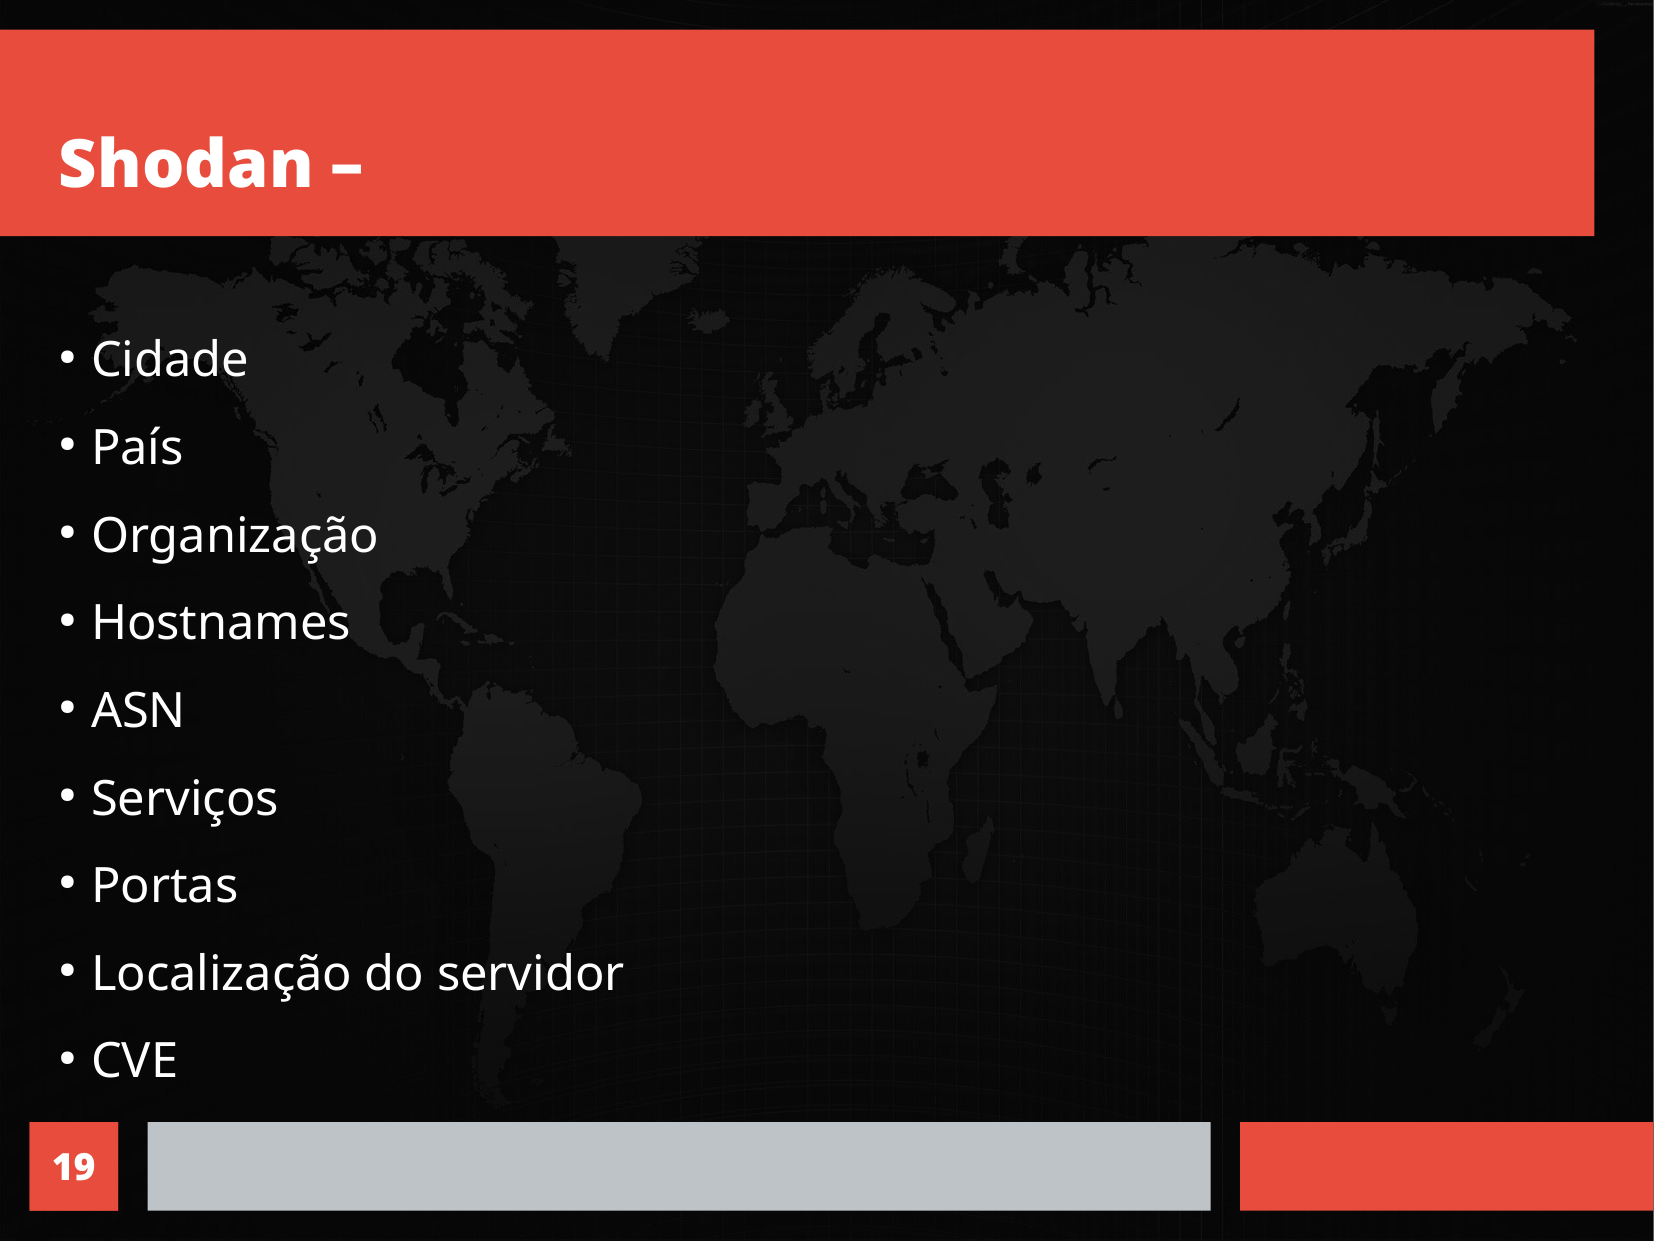

# Shodan –
Cidade
País
Organização
Hostnames
ASN
Serviços
Portas
Localização do servidor
CVE
19